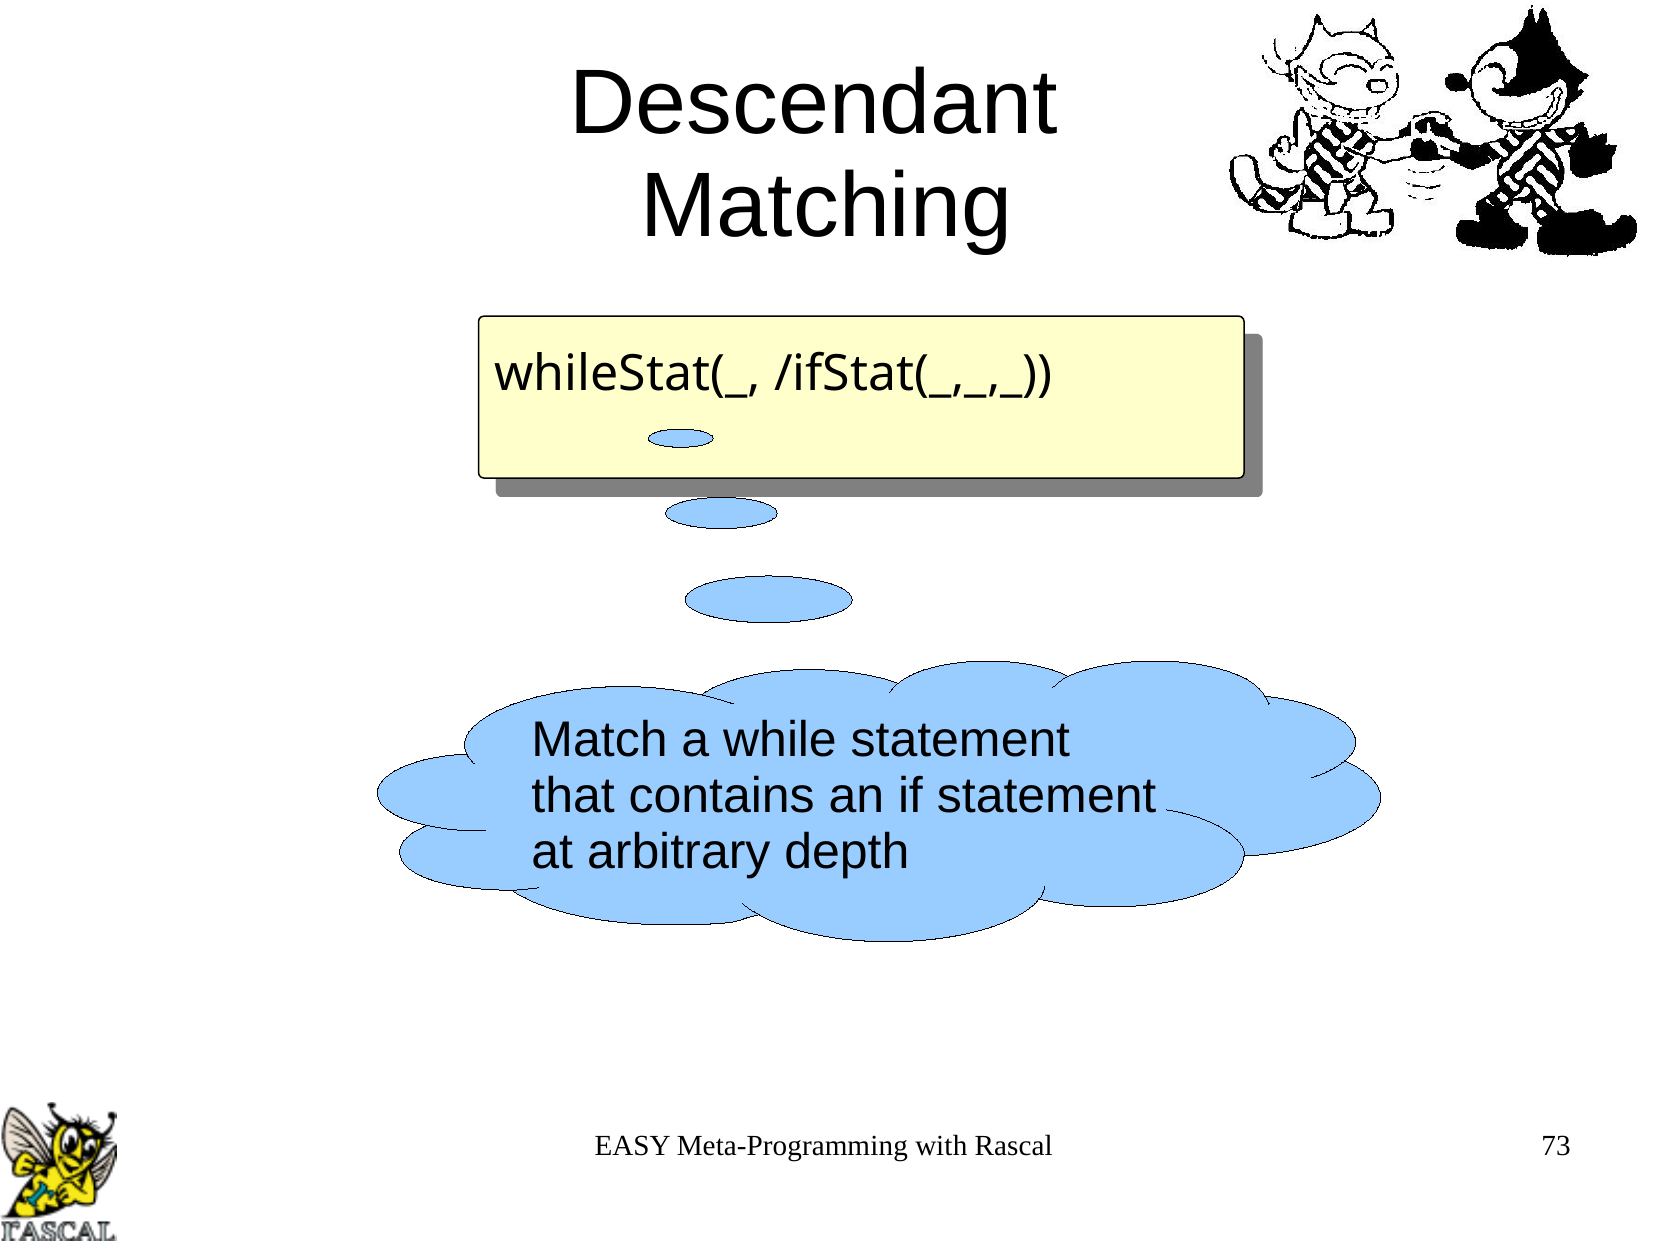

# Descendant Matching
whileStat(_, /ifStat(_,_,_))
Match a while statement
that contains an if statement
at arbitrary depth
73